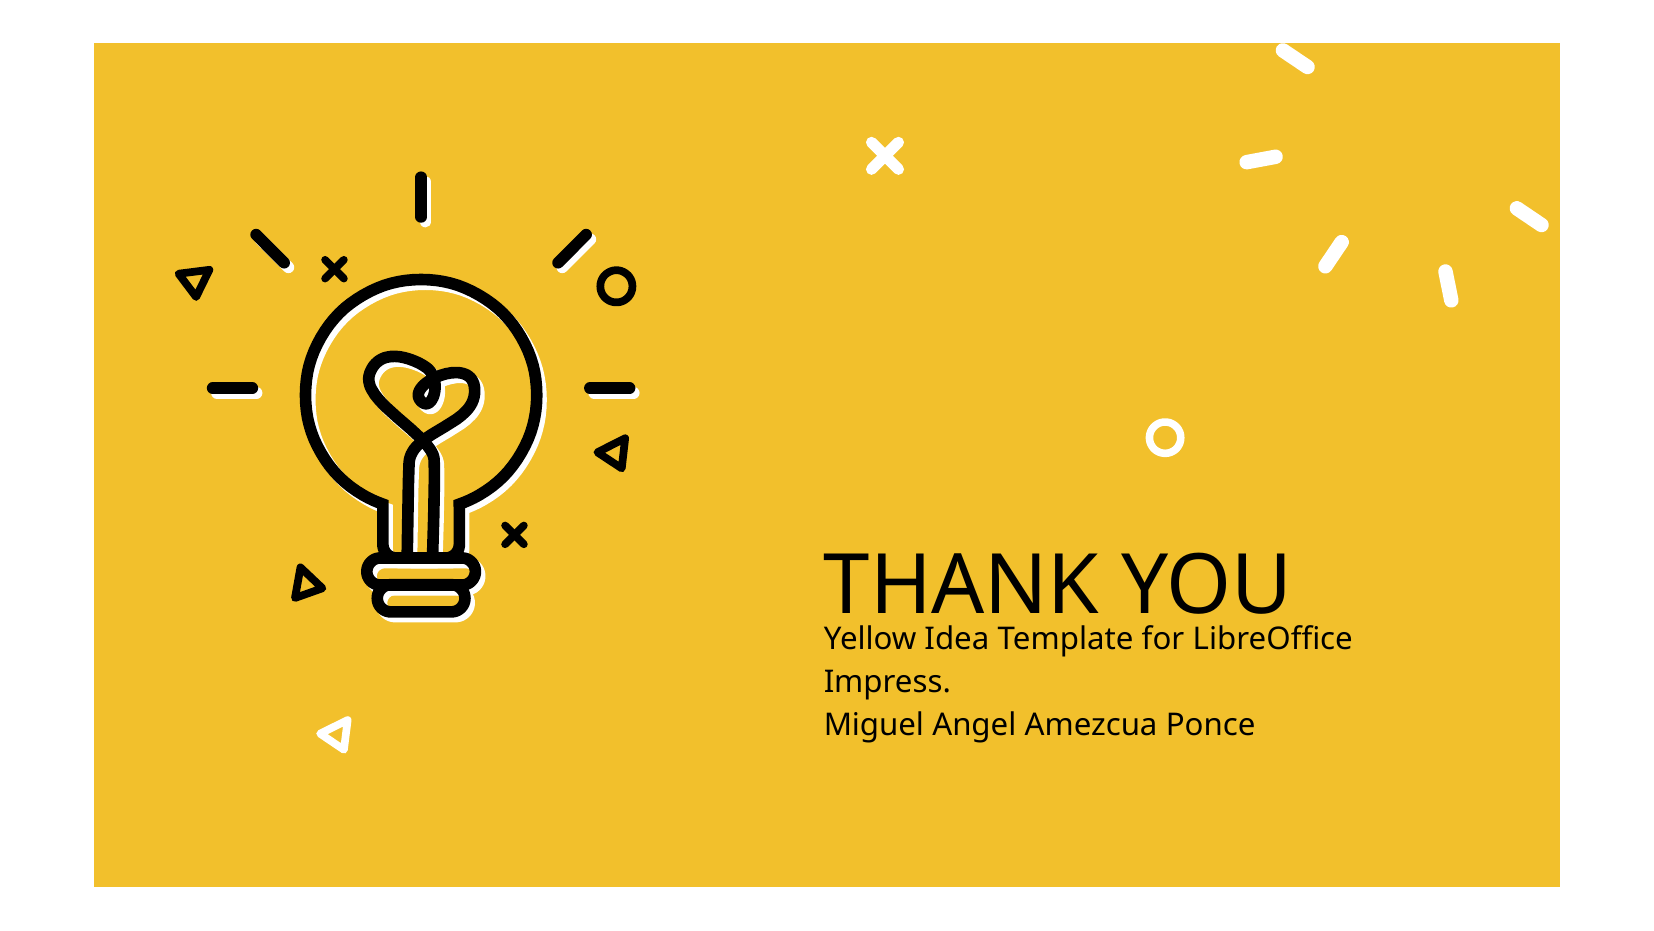

# THANK YOU
Yellow Idea Template for LibreOffice Impress.
Miguel Angel Amezcua Ponce